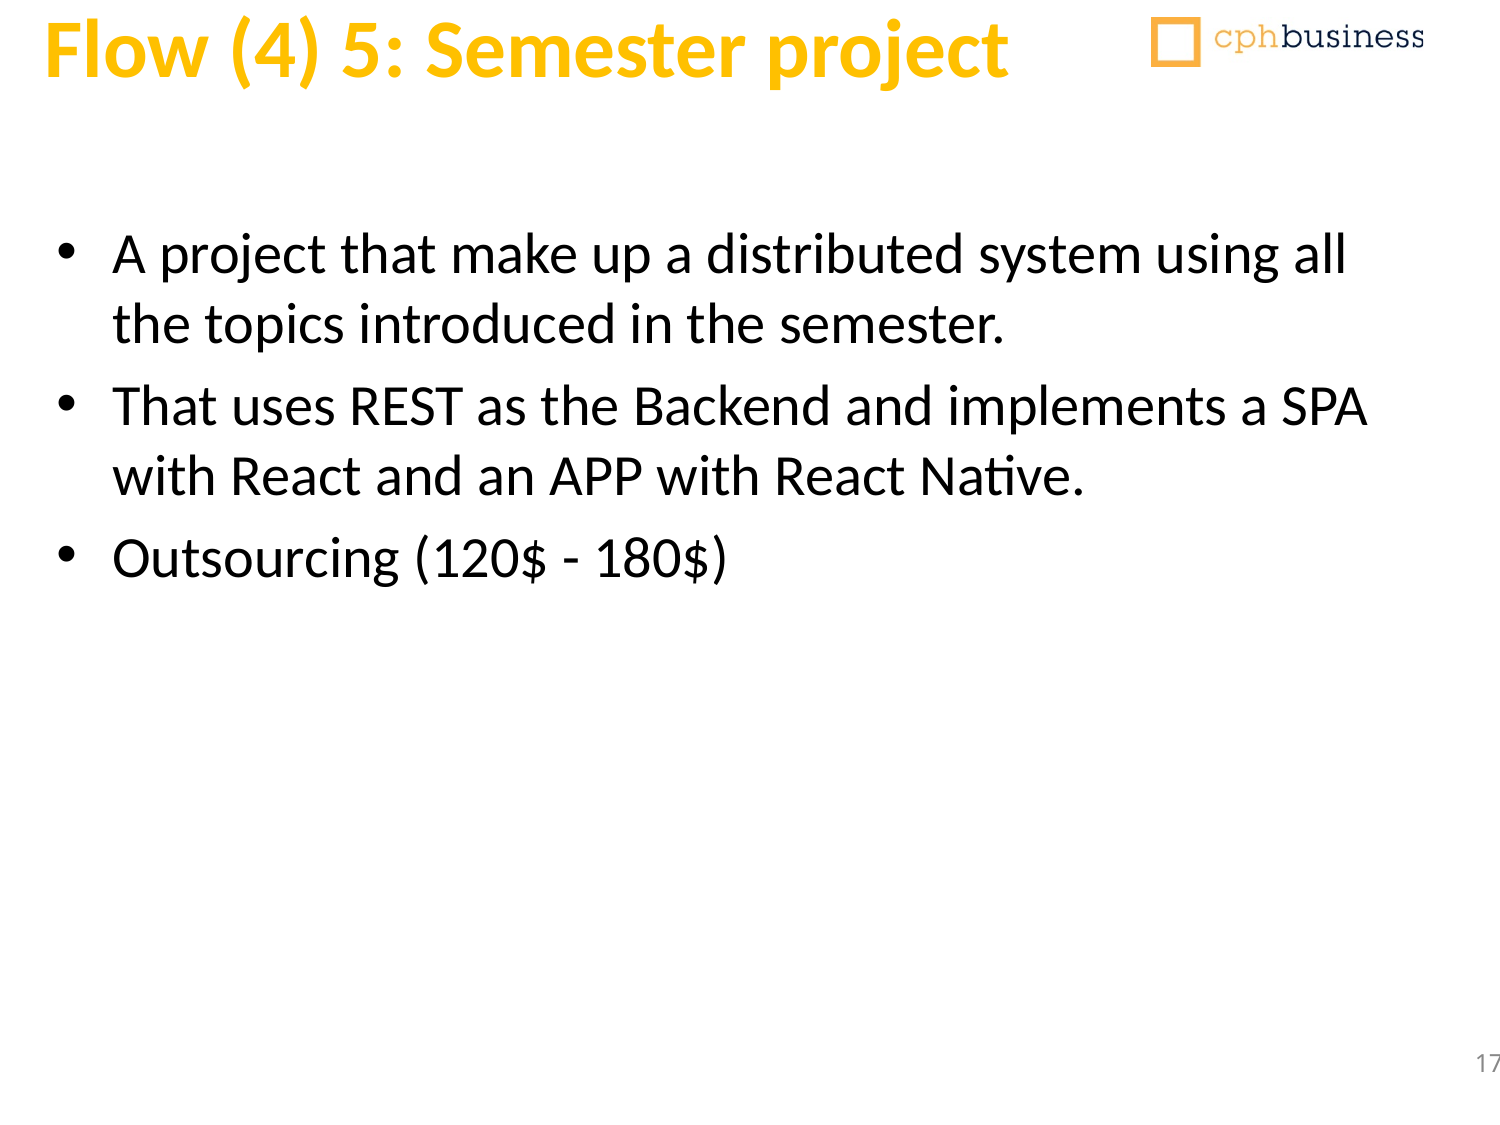

# Flow (4) 5: Semester project
A project that make up a distributed system using all the topics introduced in the semester.
That uses REST as the Backend and implements a SPA with React and an APP with React Native.
Outsourcing (120$ - 180$)